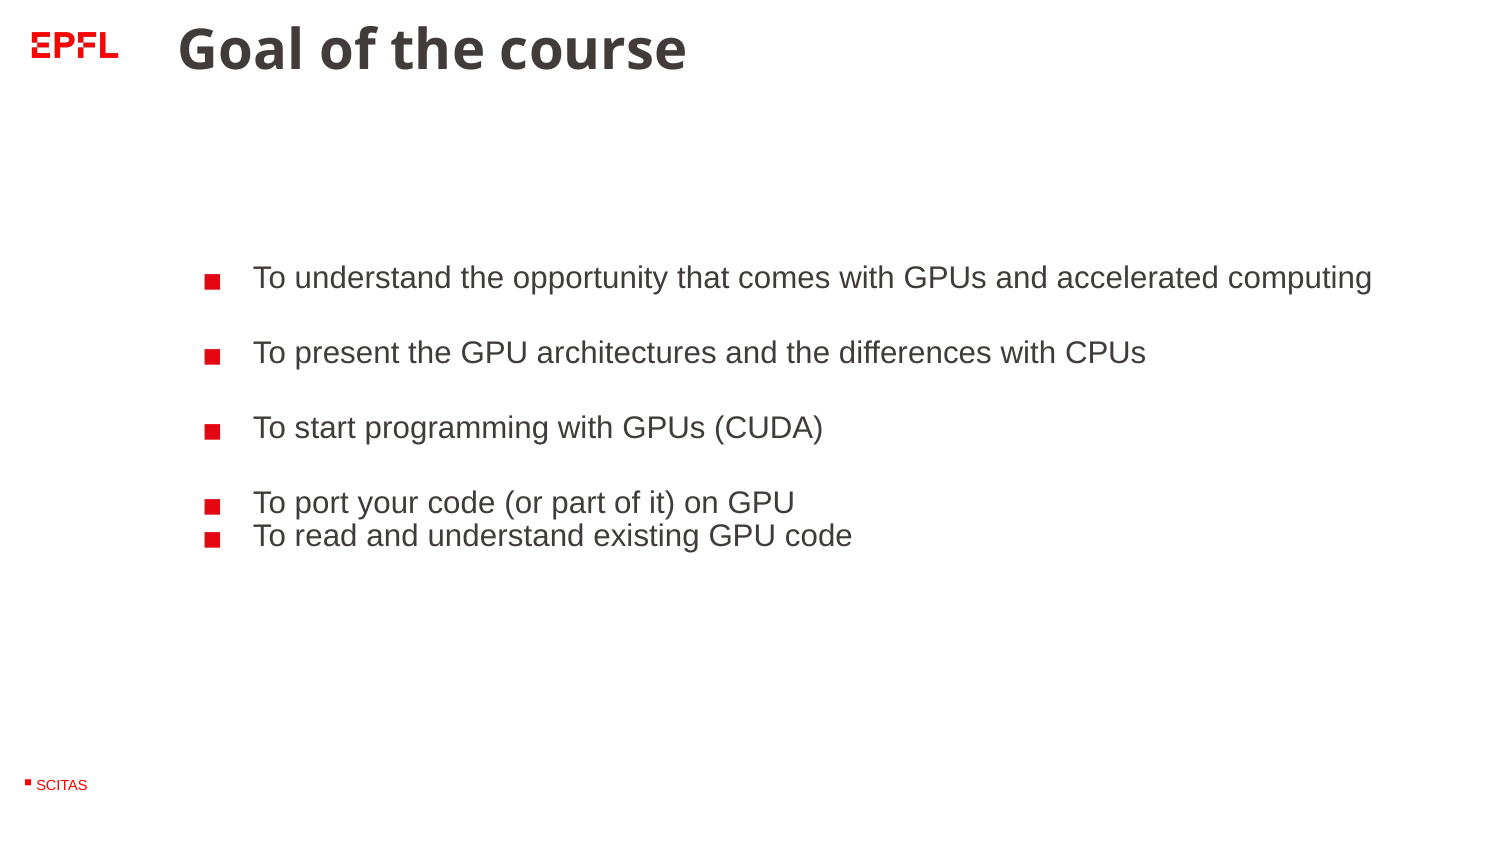

Goal of the course
# To understand the opportunity that comes with GPUs and accelerated computing
To present the GPU architectures and the differences with CPUs
To start programming with GPUs (CUDA)
To port your code (or part of it) on GPU
To read and understand existing GPU code